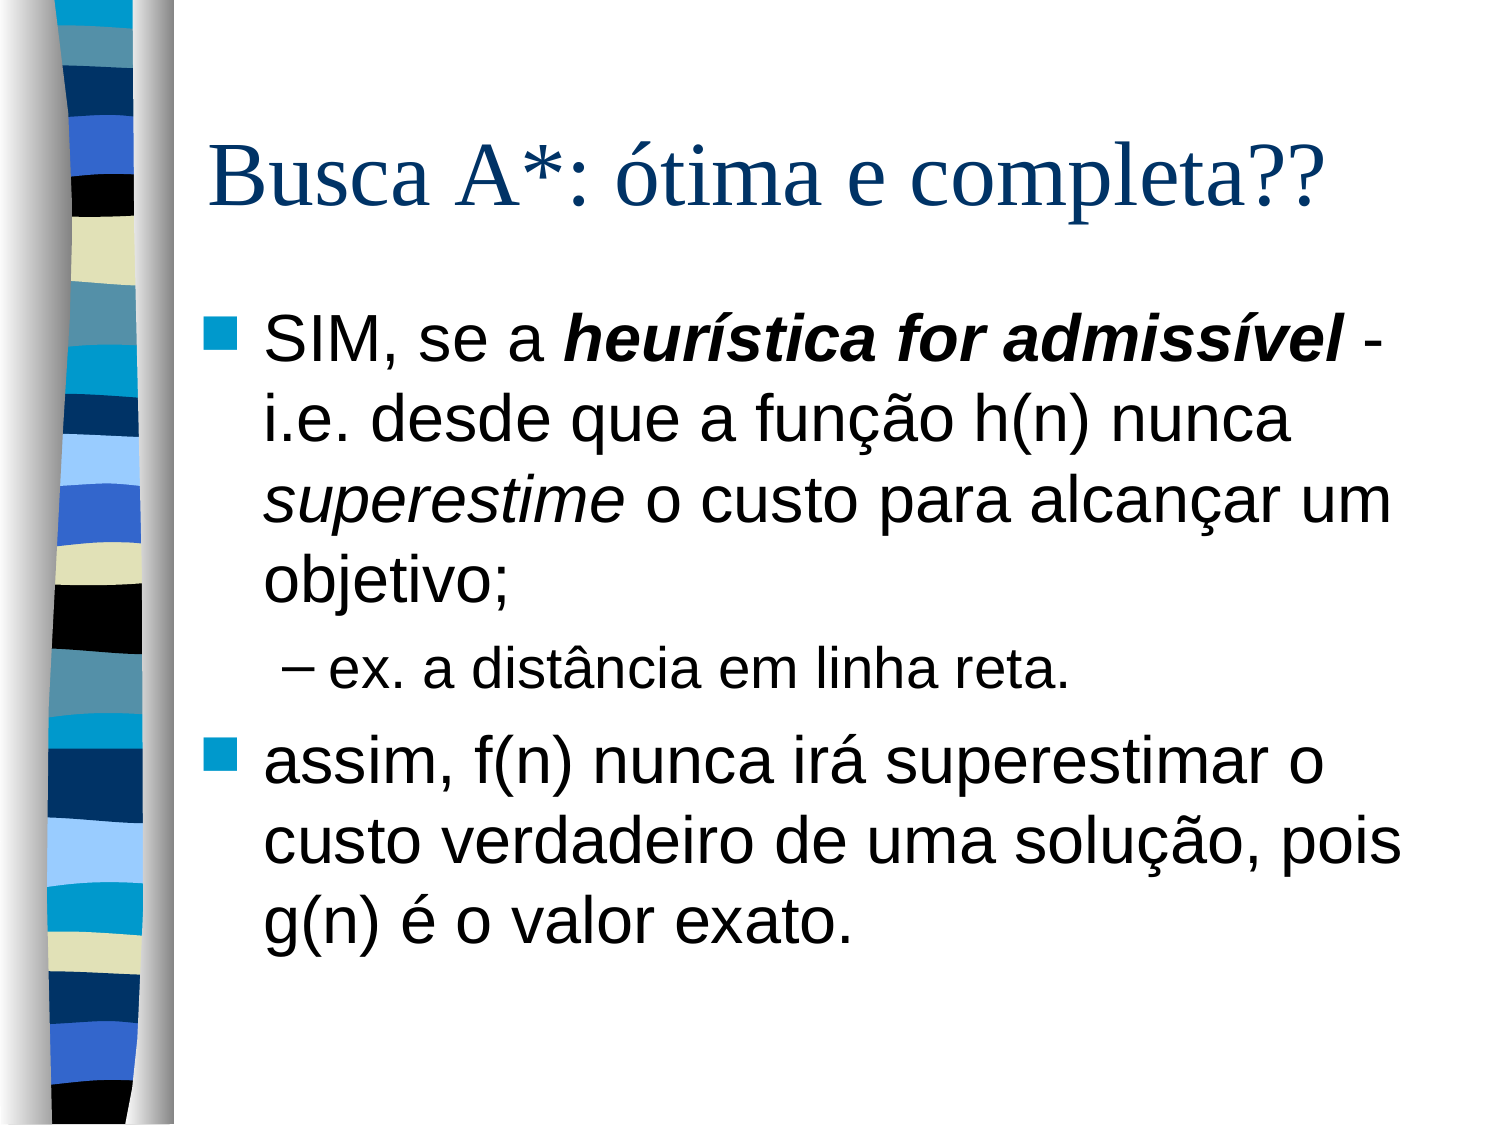

# Busca A*: ótima e completa??
SIM, se a heurística for admissível - i.e. desde que a função h(n) nunca superestime o custo para alcançar um objetivo;
ex. a distância em linha reta.
assim, f(n) nunca irá superestimar o custo verdadeiro de uma solução, pois g(n) é o valor exato.